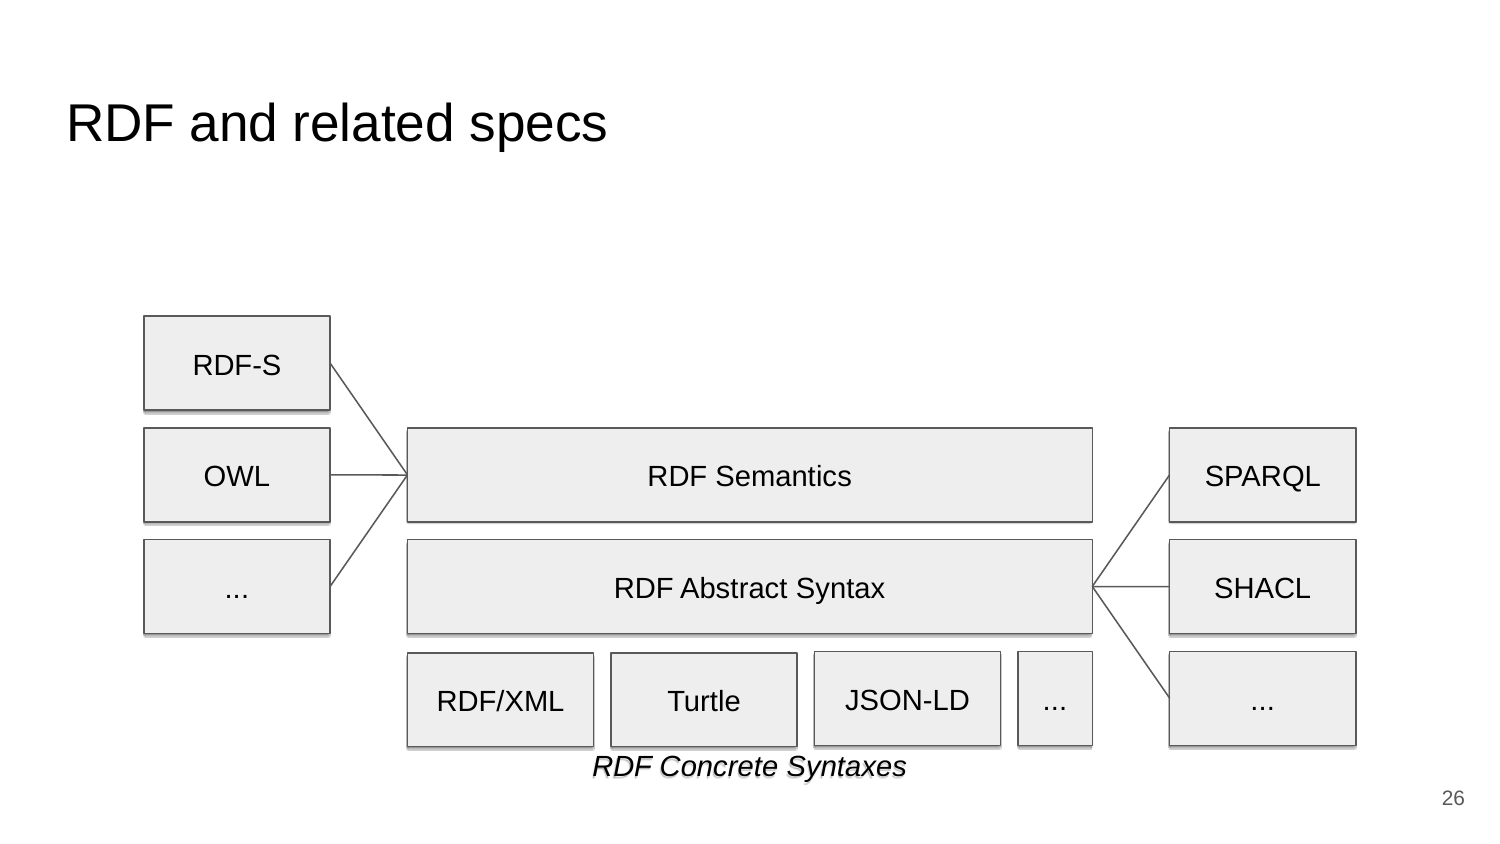

# RDF and related specs
RDF-S
OWL
RDF Semantics
SPARQL
...
RDF Abstract Syntax
SHACL
JSON-LD
...
...
RDF/XML
Turtle
RDF Concrete Syntaxes